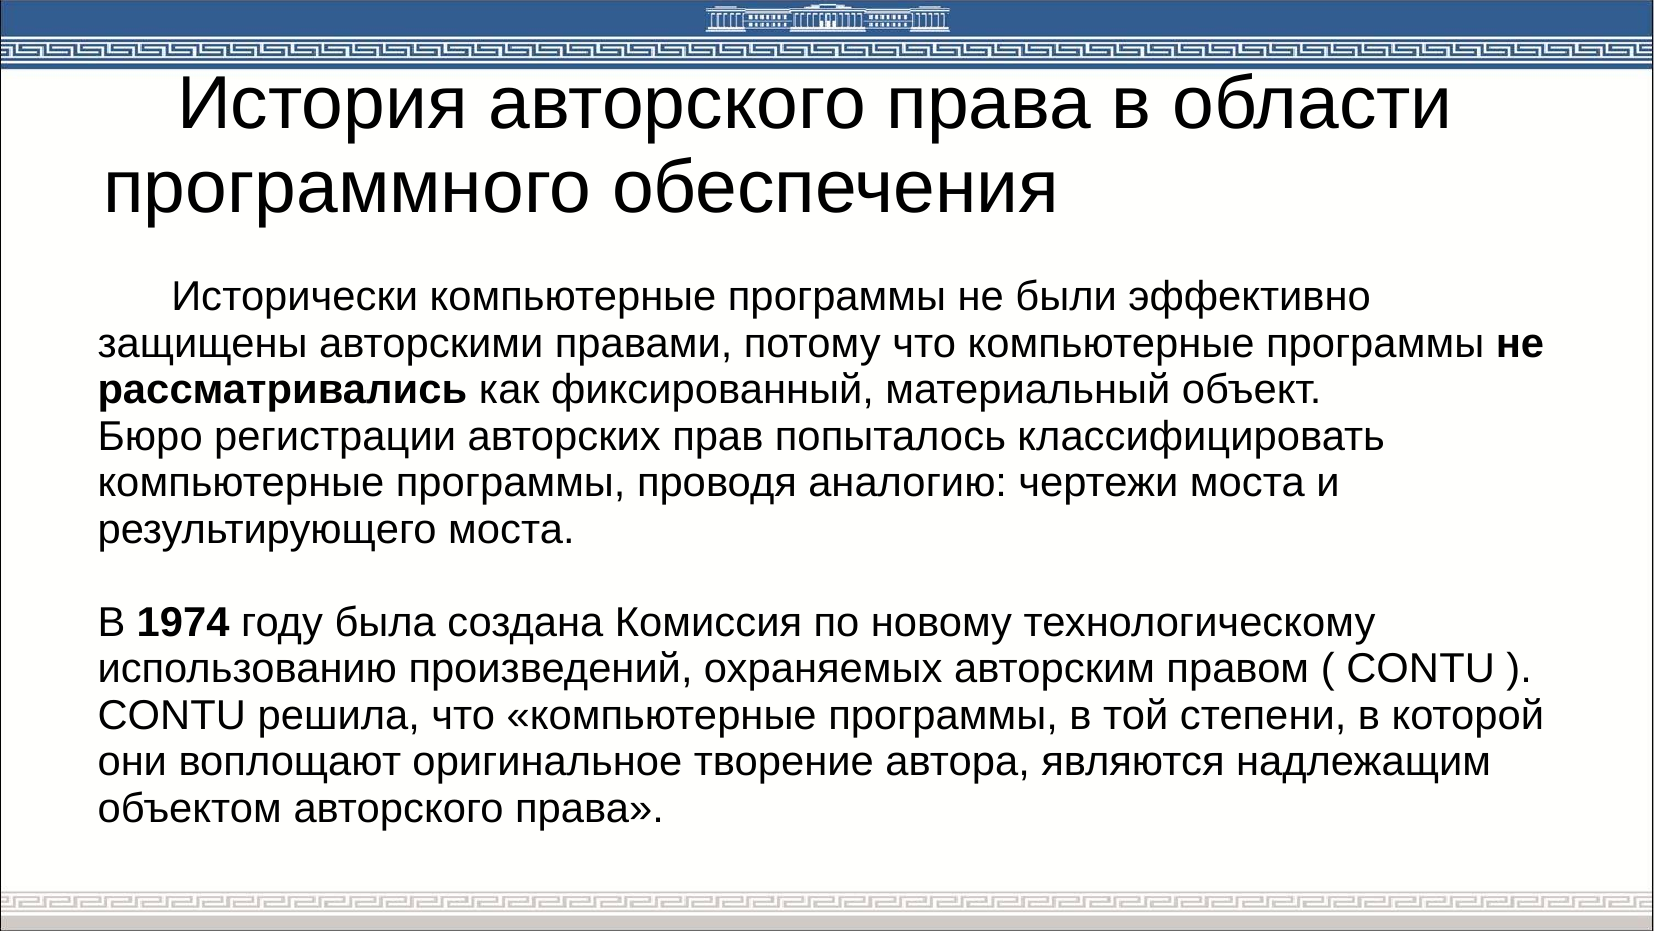

#
	История авторского права в области программного обеспечения
	Исторически компьютерные программы не были эффективно защищены авторскими правами, потому что компьютерные программы не рассматривались как фиксированный, материальный объект.
Бюро регистрации авторских прав попыталось классифицировать компьютерные программы, проводя аналогию: чертежи моста и результирующего моста.
В 1974 году была создана Комиссия по новому технологическому использованию произведений, охраняемых авторским правом ( CONTU ). CONTU решила, что «компьютерные программы, в той степени, в которой они воплощают оригинальное творение автора, являются надлежащим объектом авторского права».